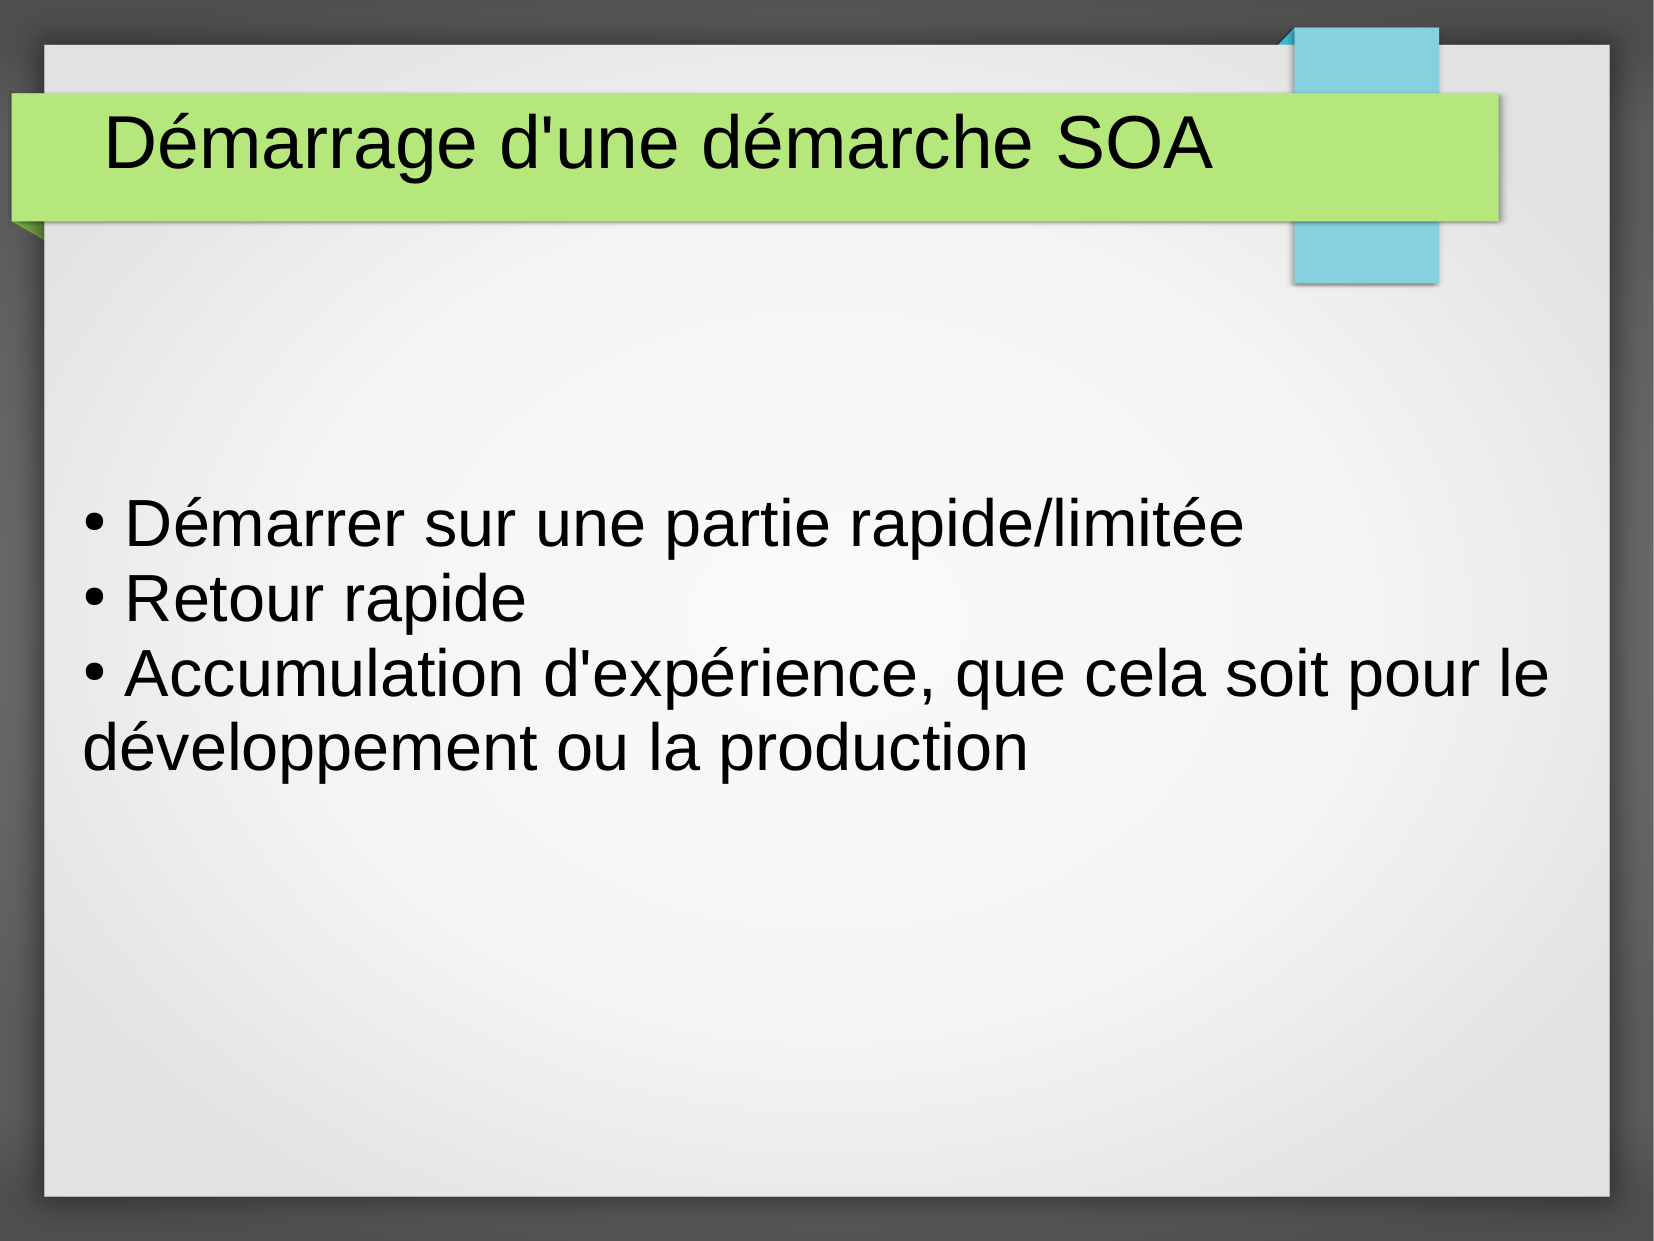

# Démarrage d'une démarche SOA
 Démarrer sur une partie rapide/limitée
 Retour rapide
 Accumulation d'expérience, que cela soit pour le développement ou la production